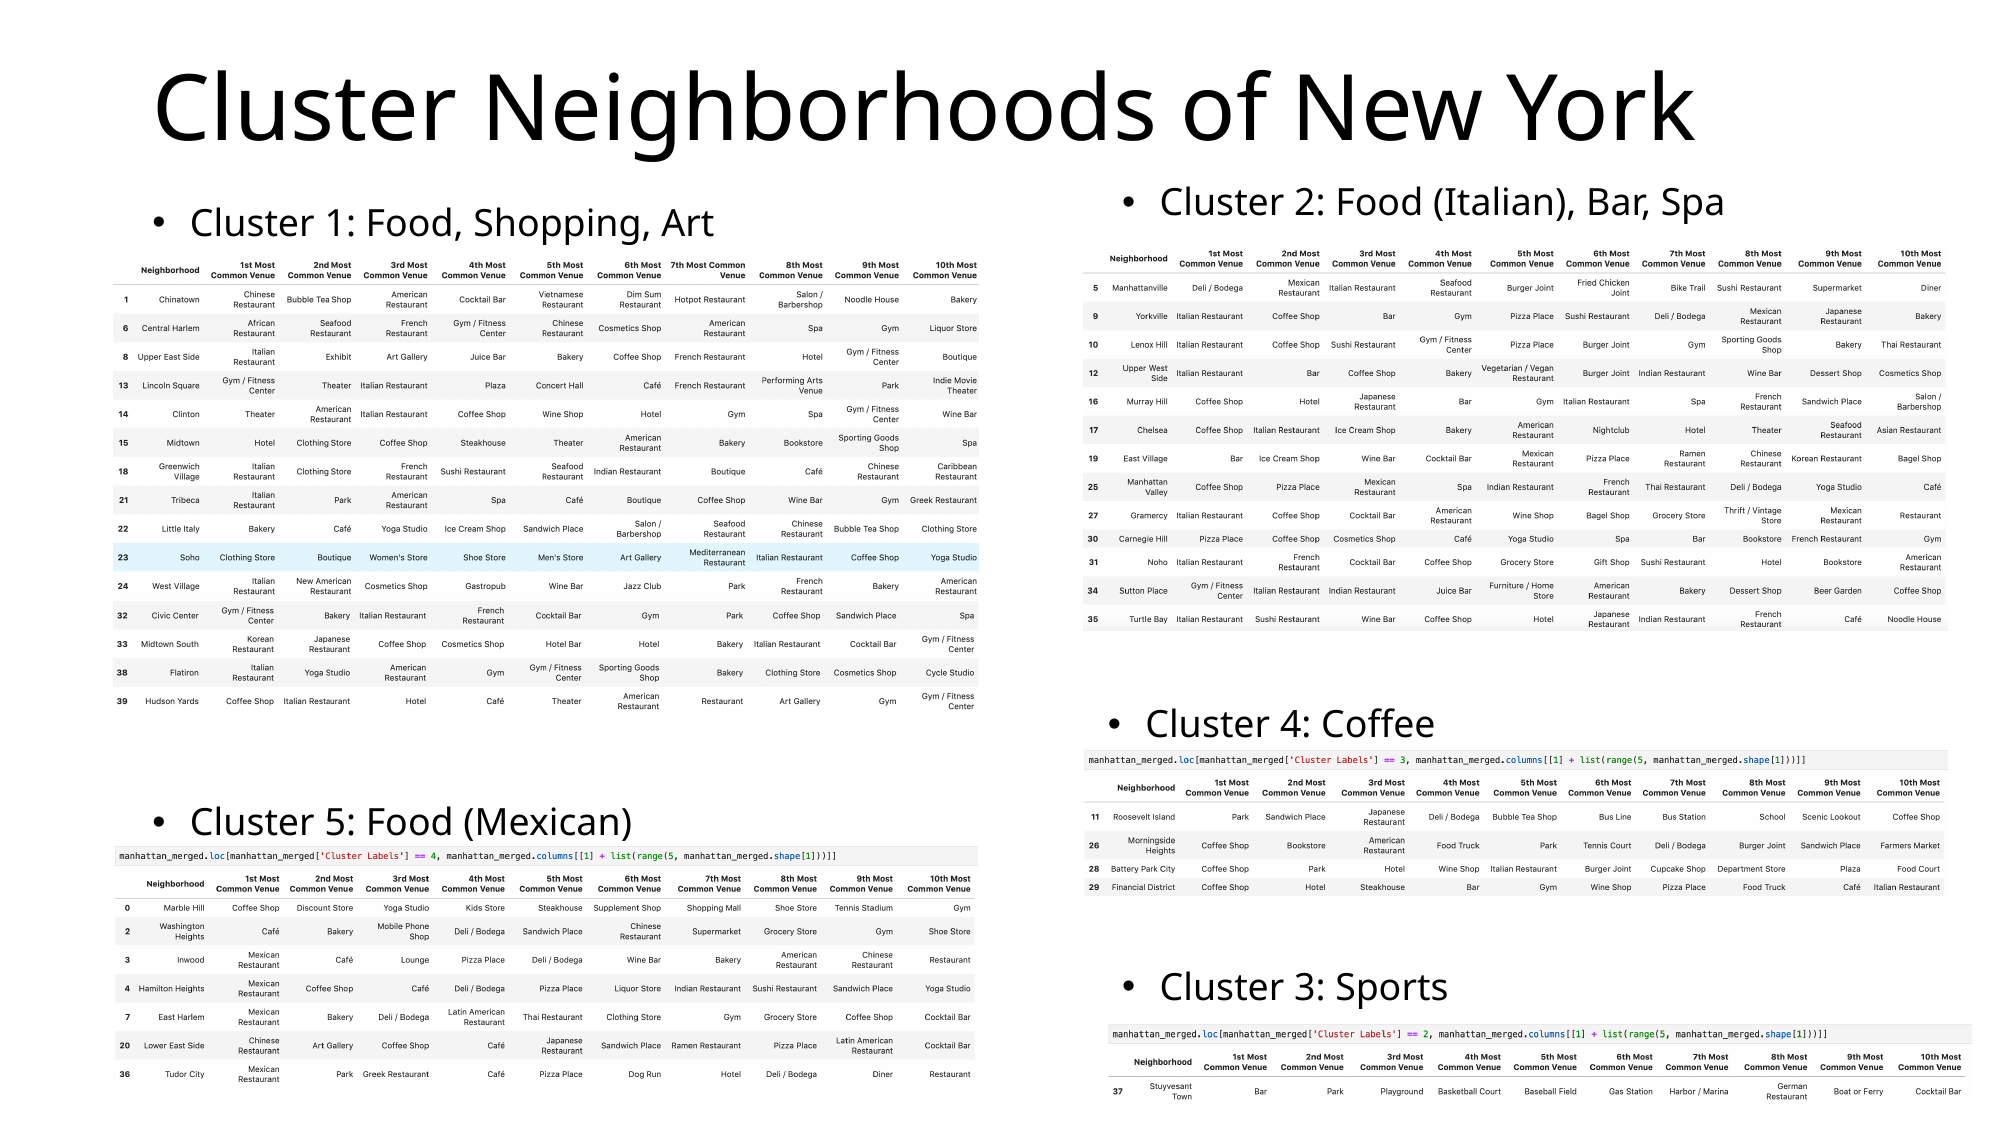

# Cluster Neighborhoods of New York
Cluster 2: Food (Italian), Bar, Spa
Cluster 1: Food, Shopping, Art
Cluster 4: Coffee
Cluster 5: Food (Mexican)
Cluster 3: Sports